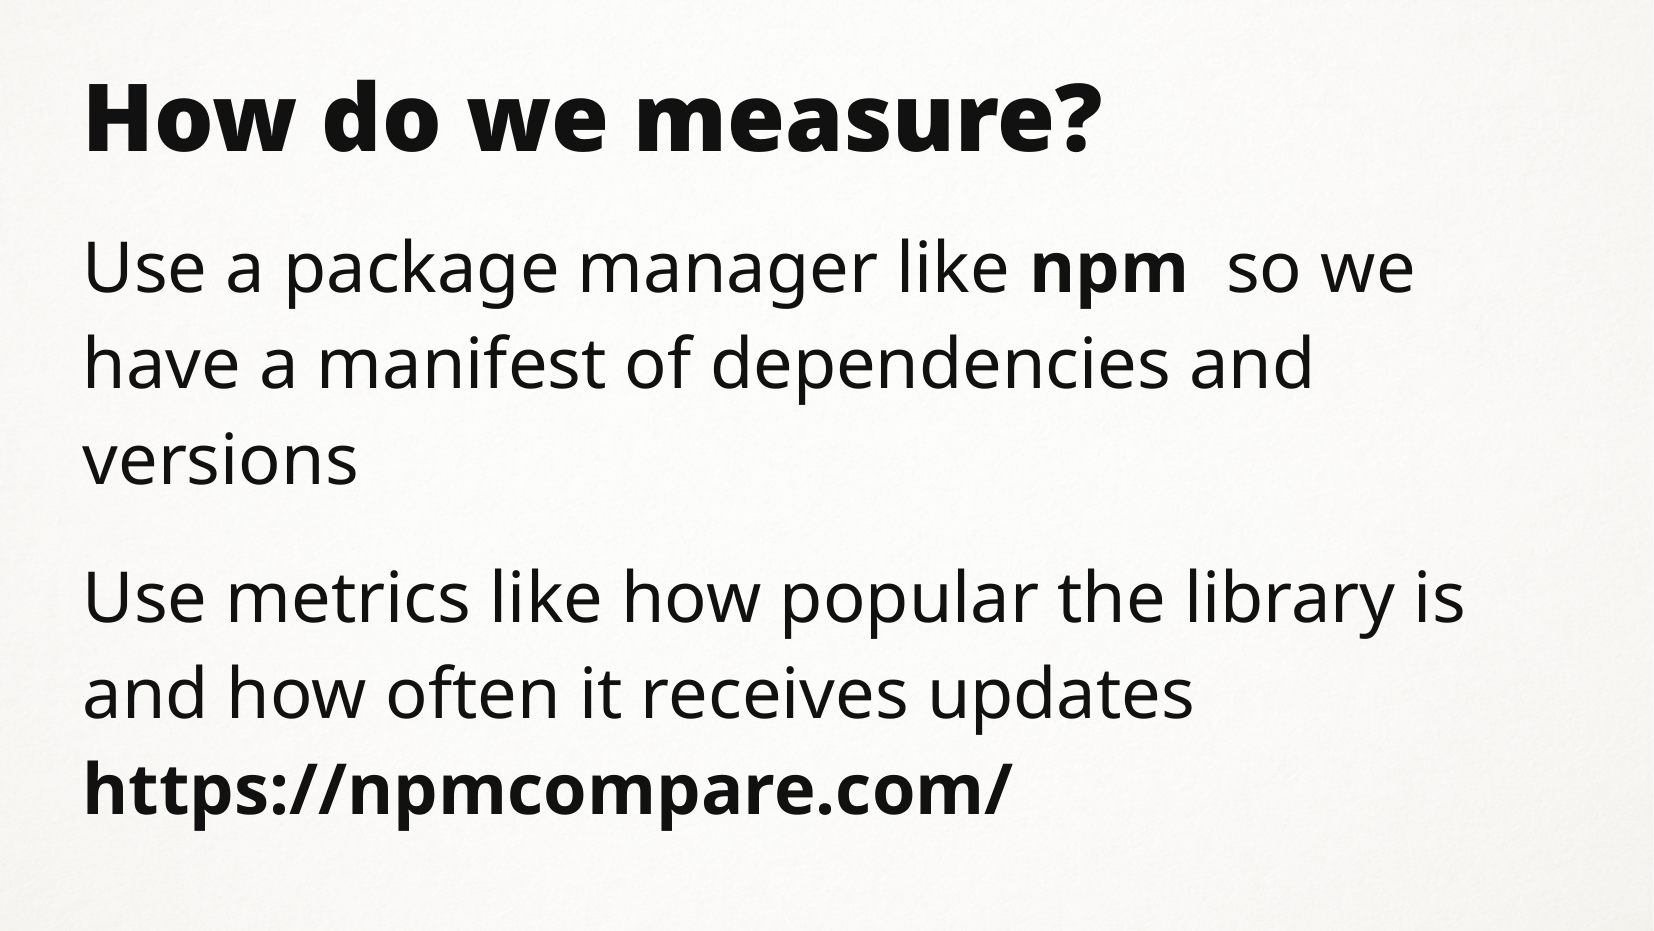

# How do we measure?
Use a package manager like npm so we have a manifest of dependencies and versions
Use metrics like how popular the library is and how often it receives updates https://npmcompare.com/